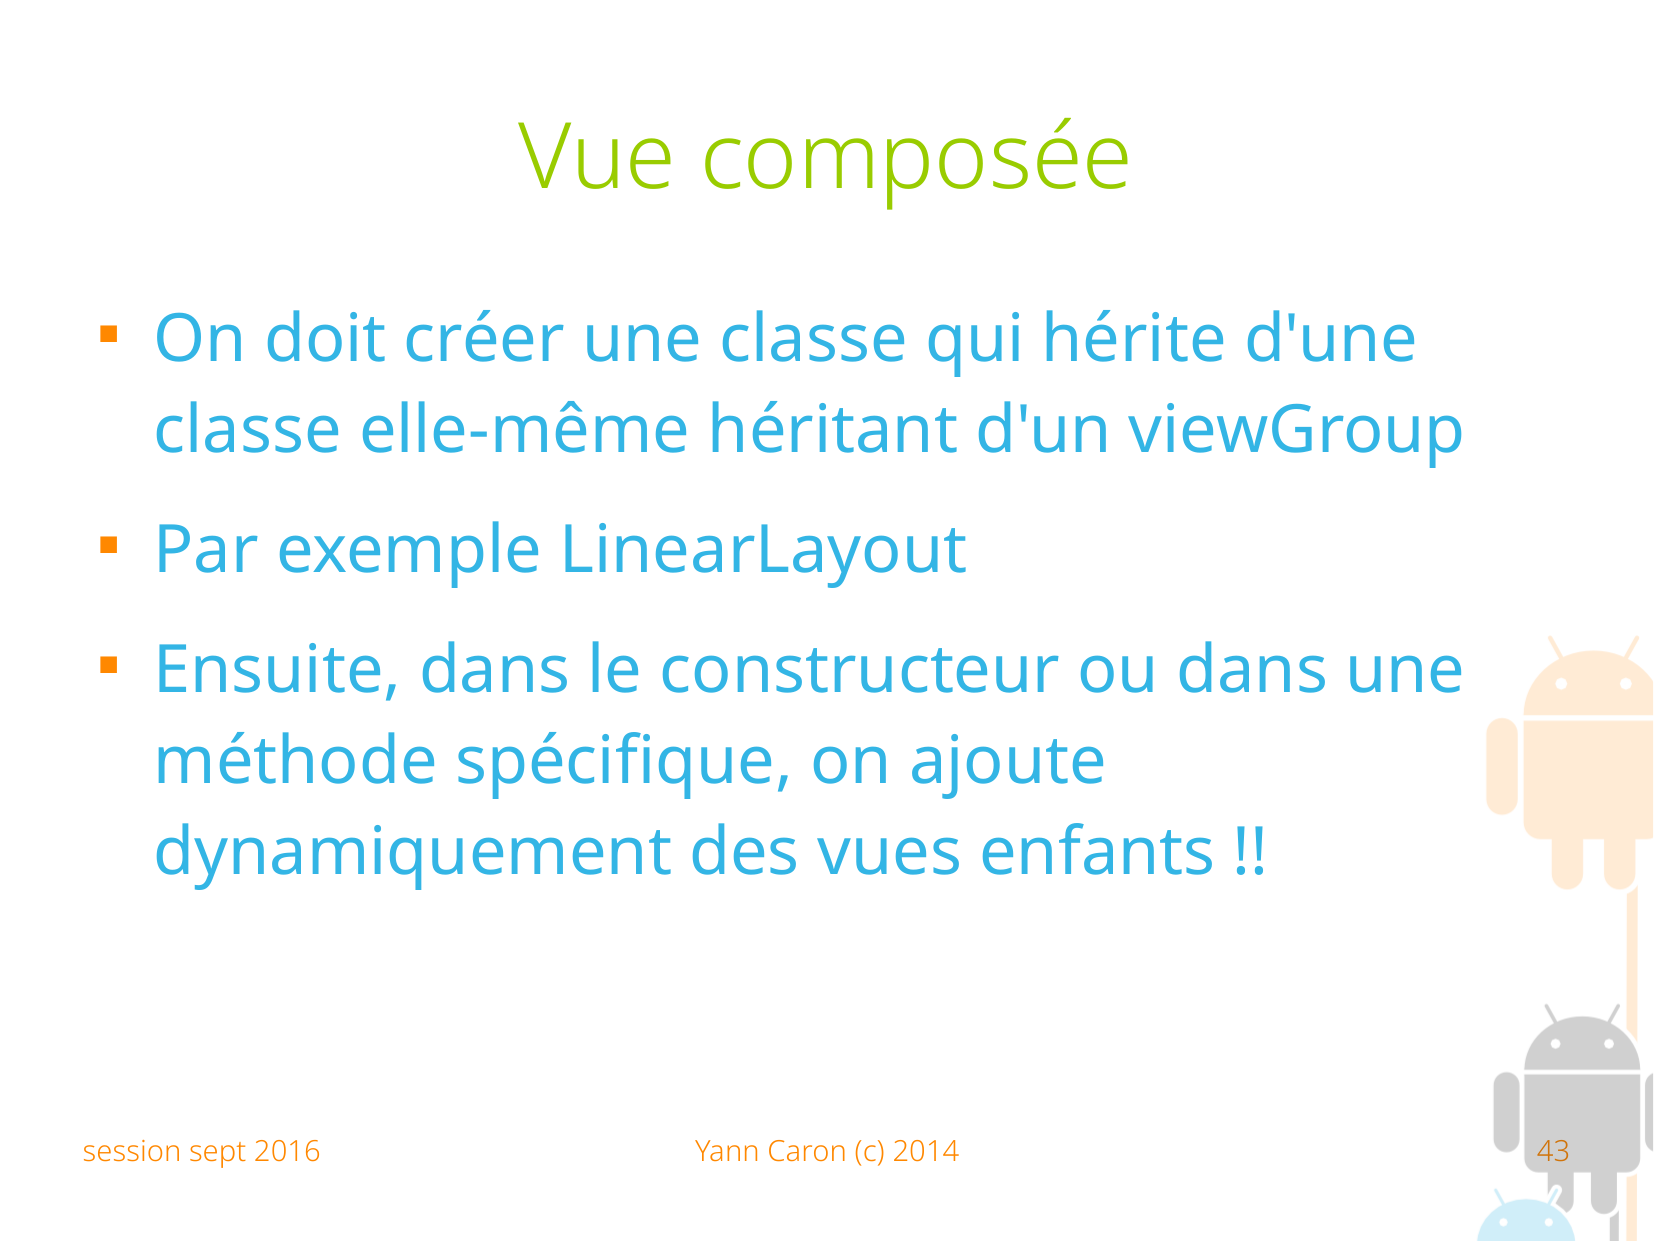

# Vue composée
On doit créer une classe qui hérite d'une classe elle-même héritant d'un viewGroup
Par exemple LinearLayout
Ensuite, dans le constructeur ou dans une méthode spécifique, on ajoute dynamiquement des vues enfants !!
session sept 2016
Yann Caron (c) 2014
43